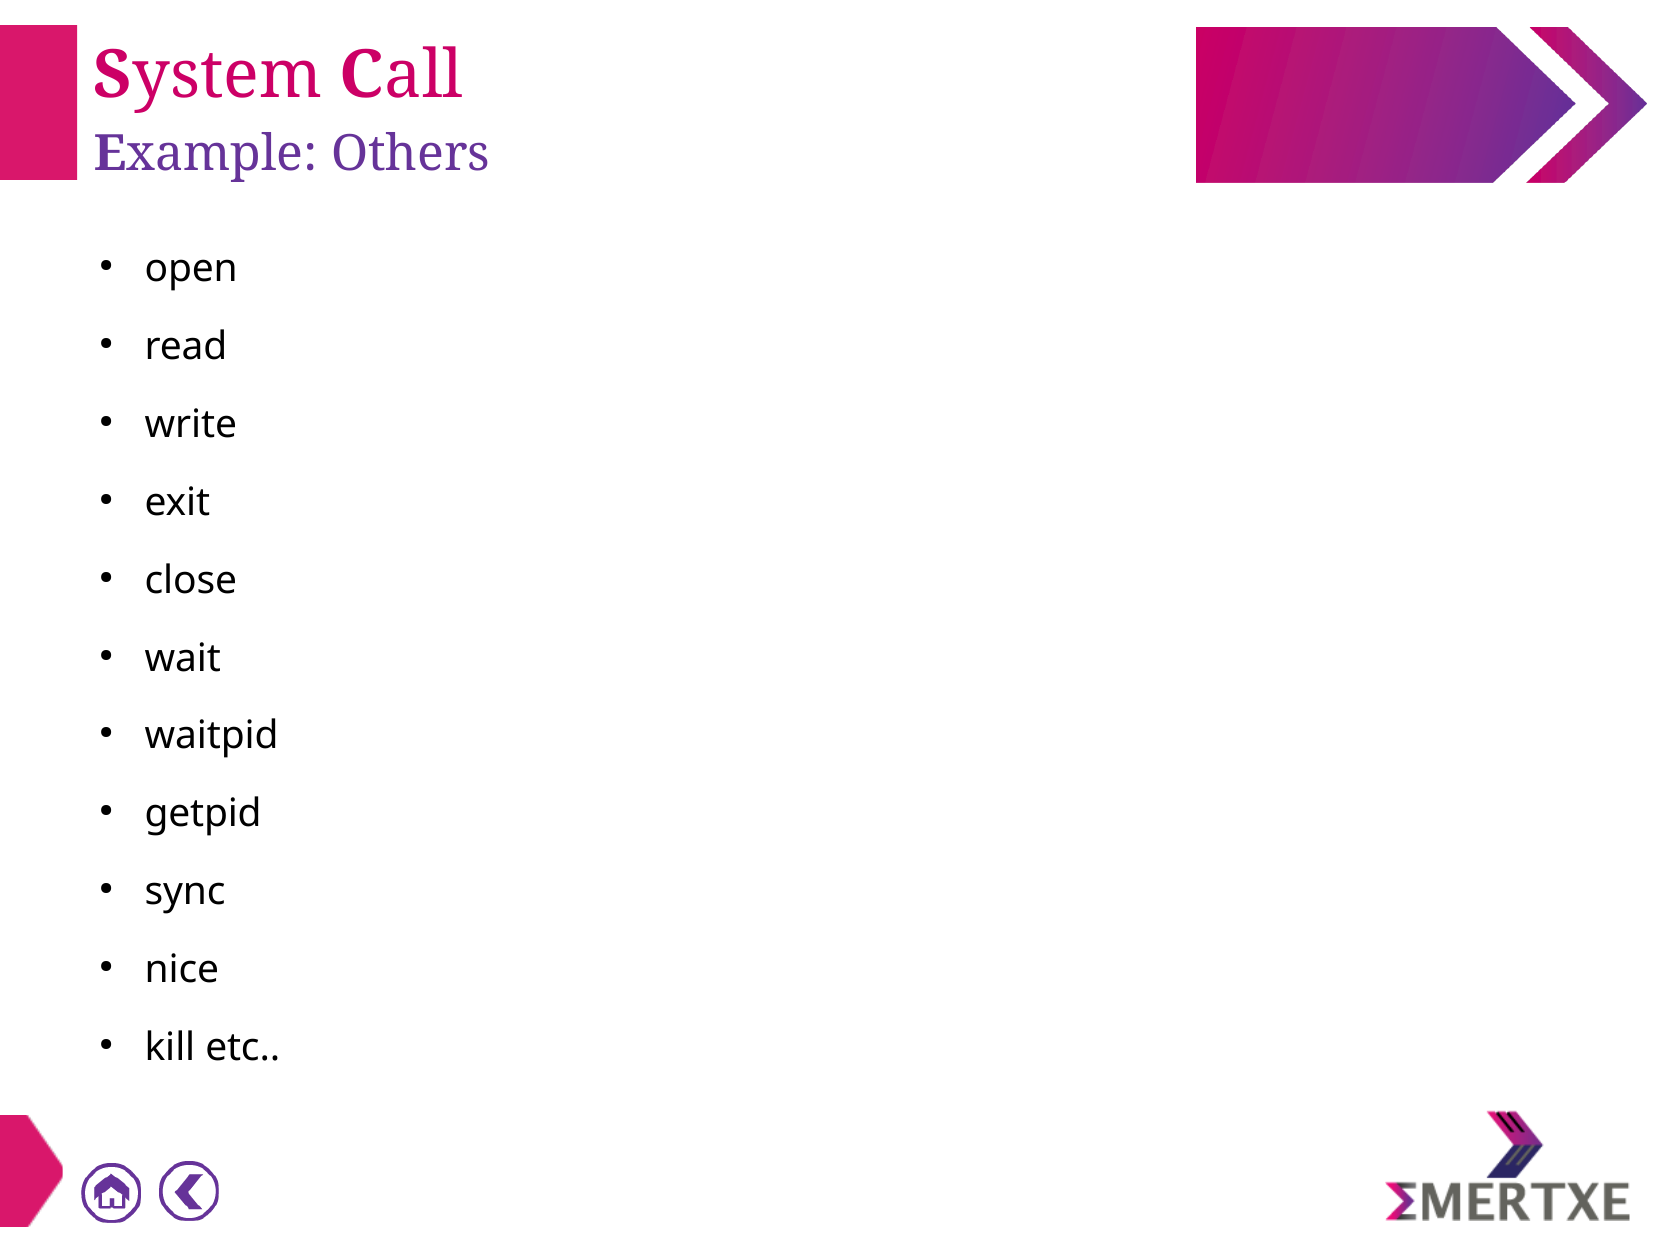

# System Call Example: Others
open
read
write
exit
close
wait
waitpid
getpid
sync
nice
kill etc..